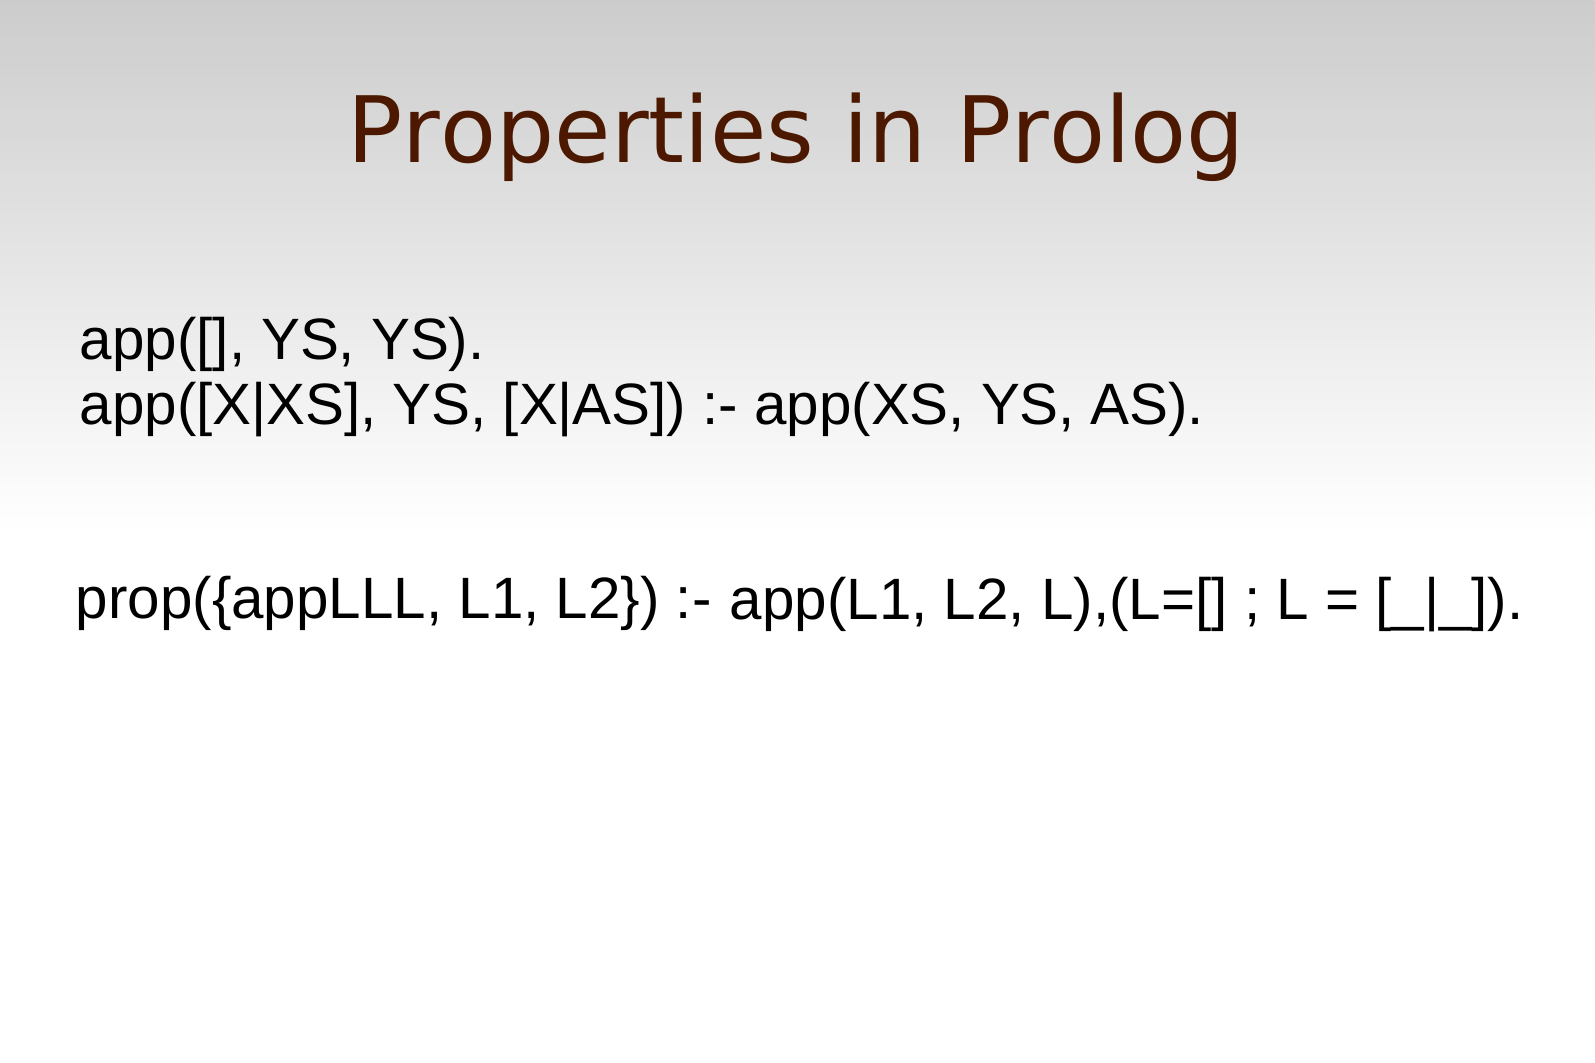

# Properties in Prolog
app([], YS, YS).
app([X|XS], YS, [X|AS]) :- app(XS, YS, AS).
 app(L1, L2, L),(L=[] ; L = [_|_]).
prop({appLLL, L1, L2}) :-